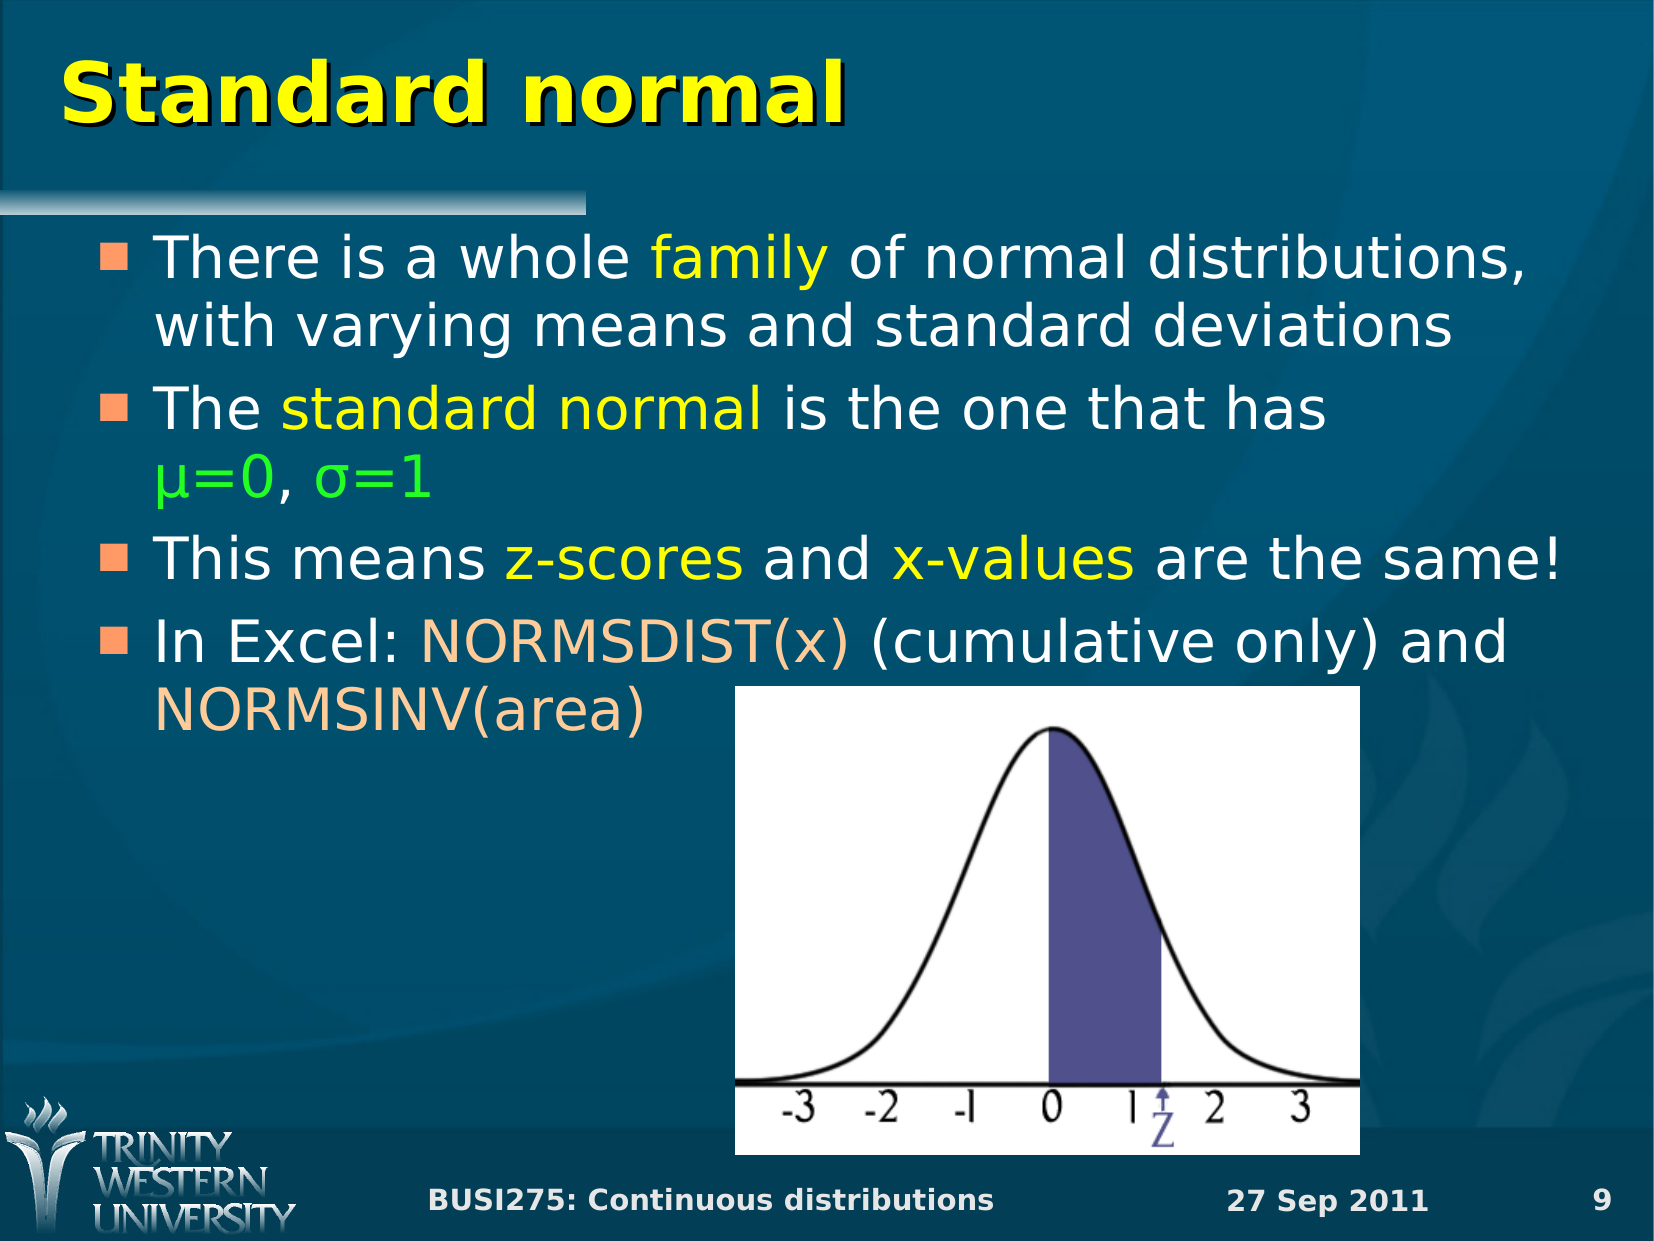

# Standard normal
There is a whole family of normal distributions, with varying means and standard deviations
The standard normal is the one that has
μ=0, σ=1
This means z-scores and x-values are the same!
In Excel: NORMSDIST(x) (cumulative only) and
NORMSINV(area)
BUSI275: Continuous distributions
27 Sep 2011
9